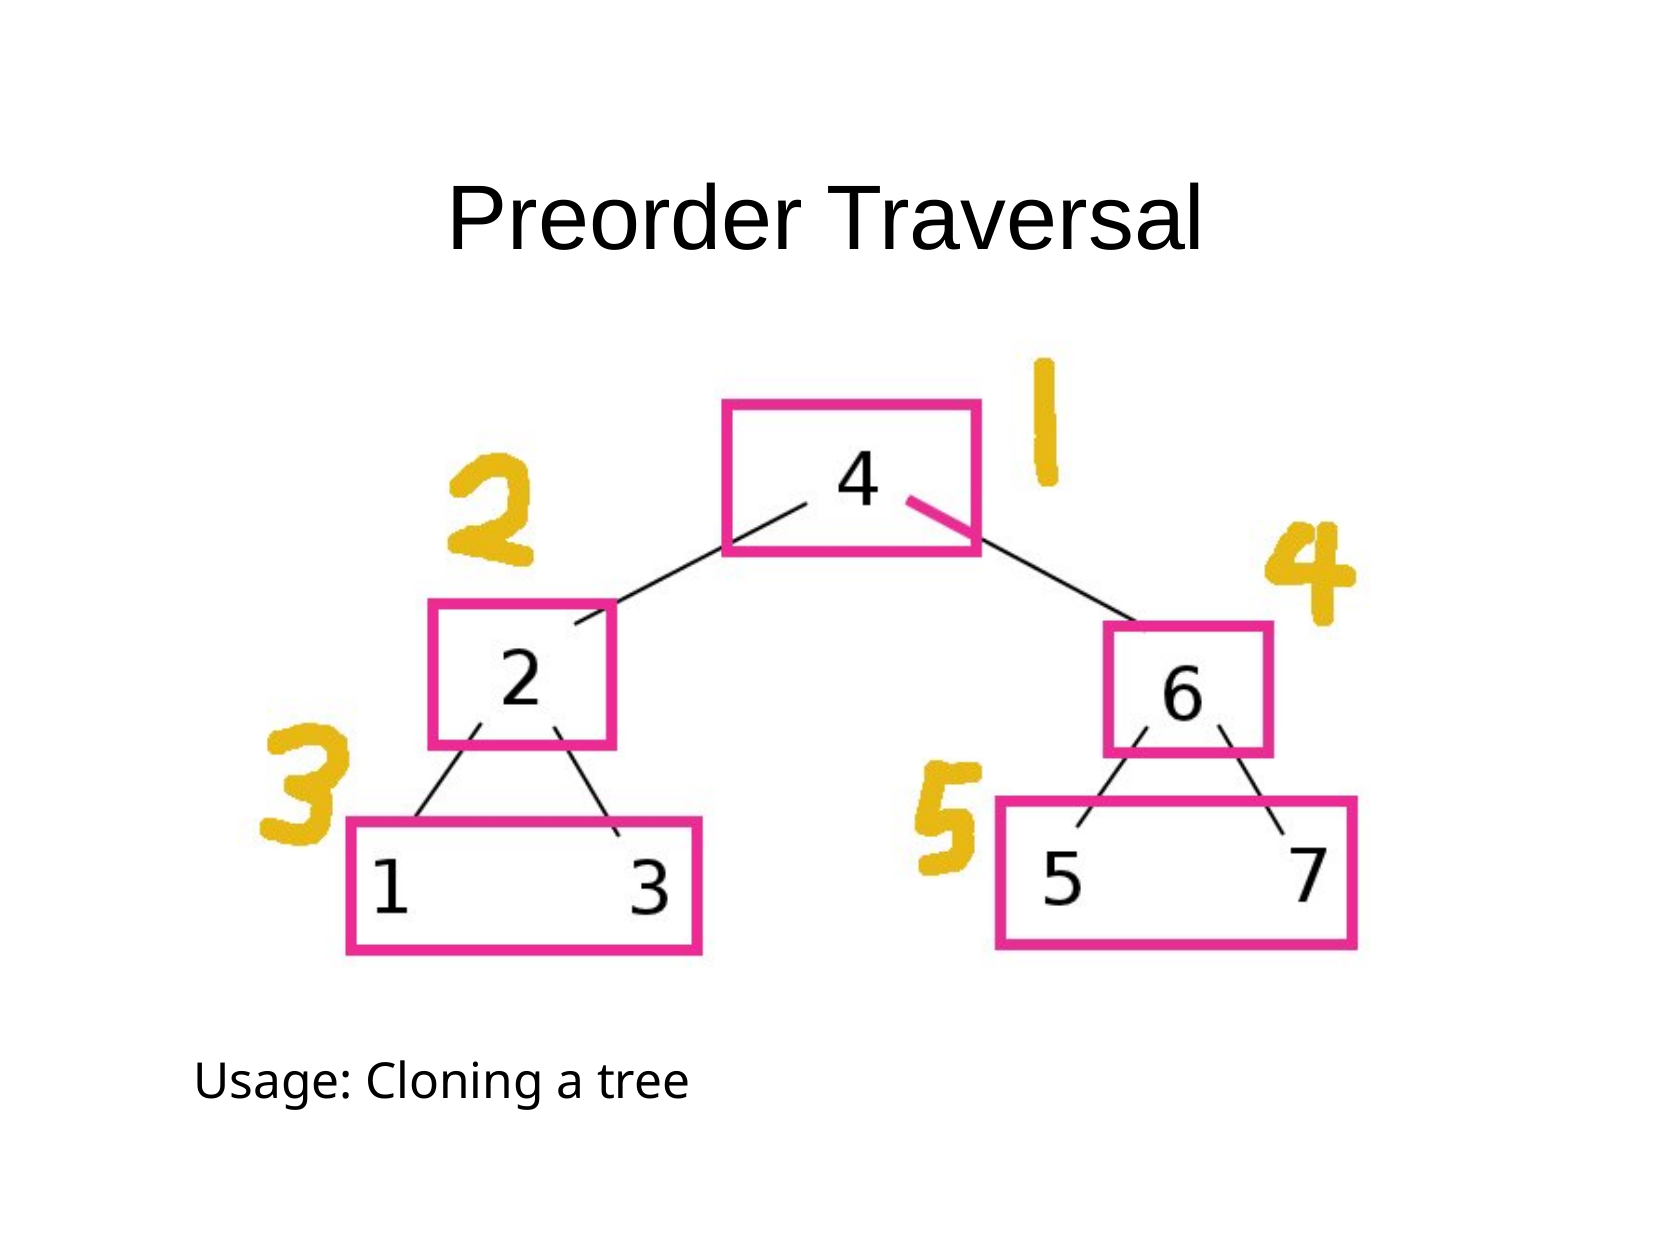

# Preorder Traversal
Usage: Cloning a tree